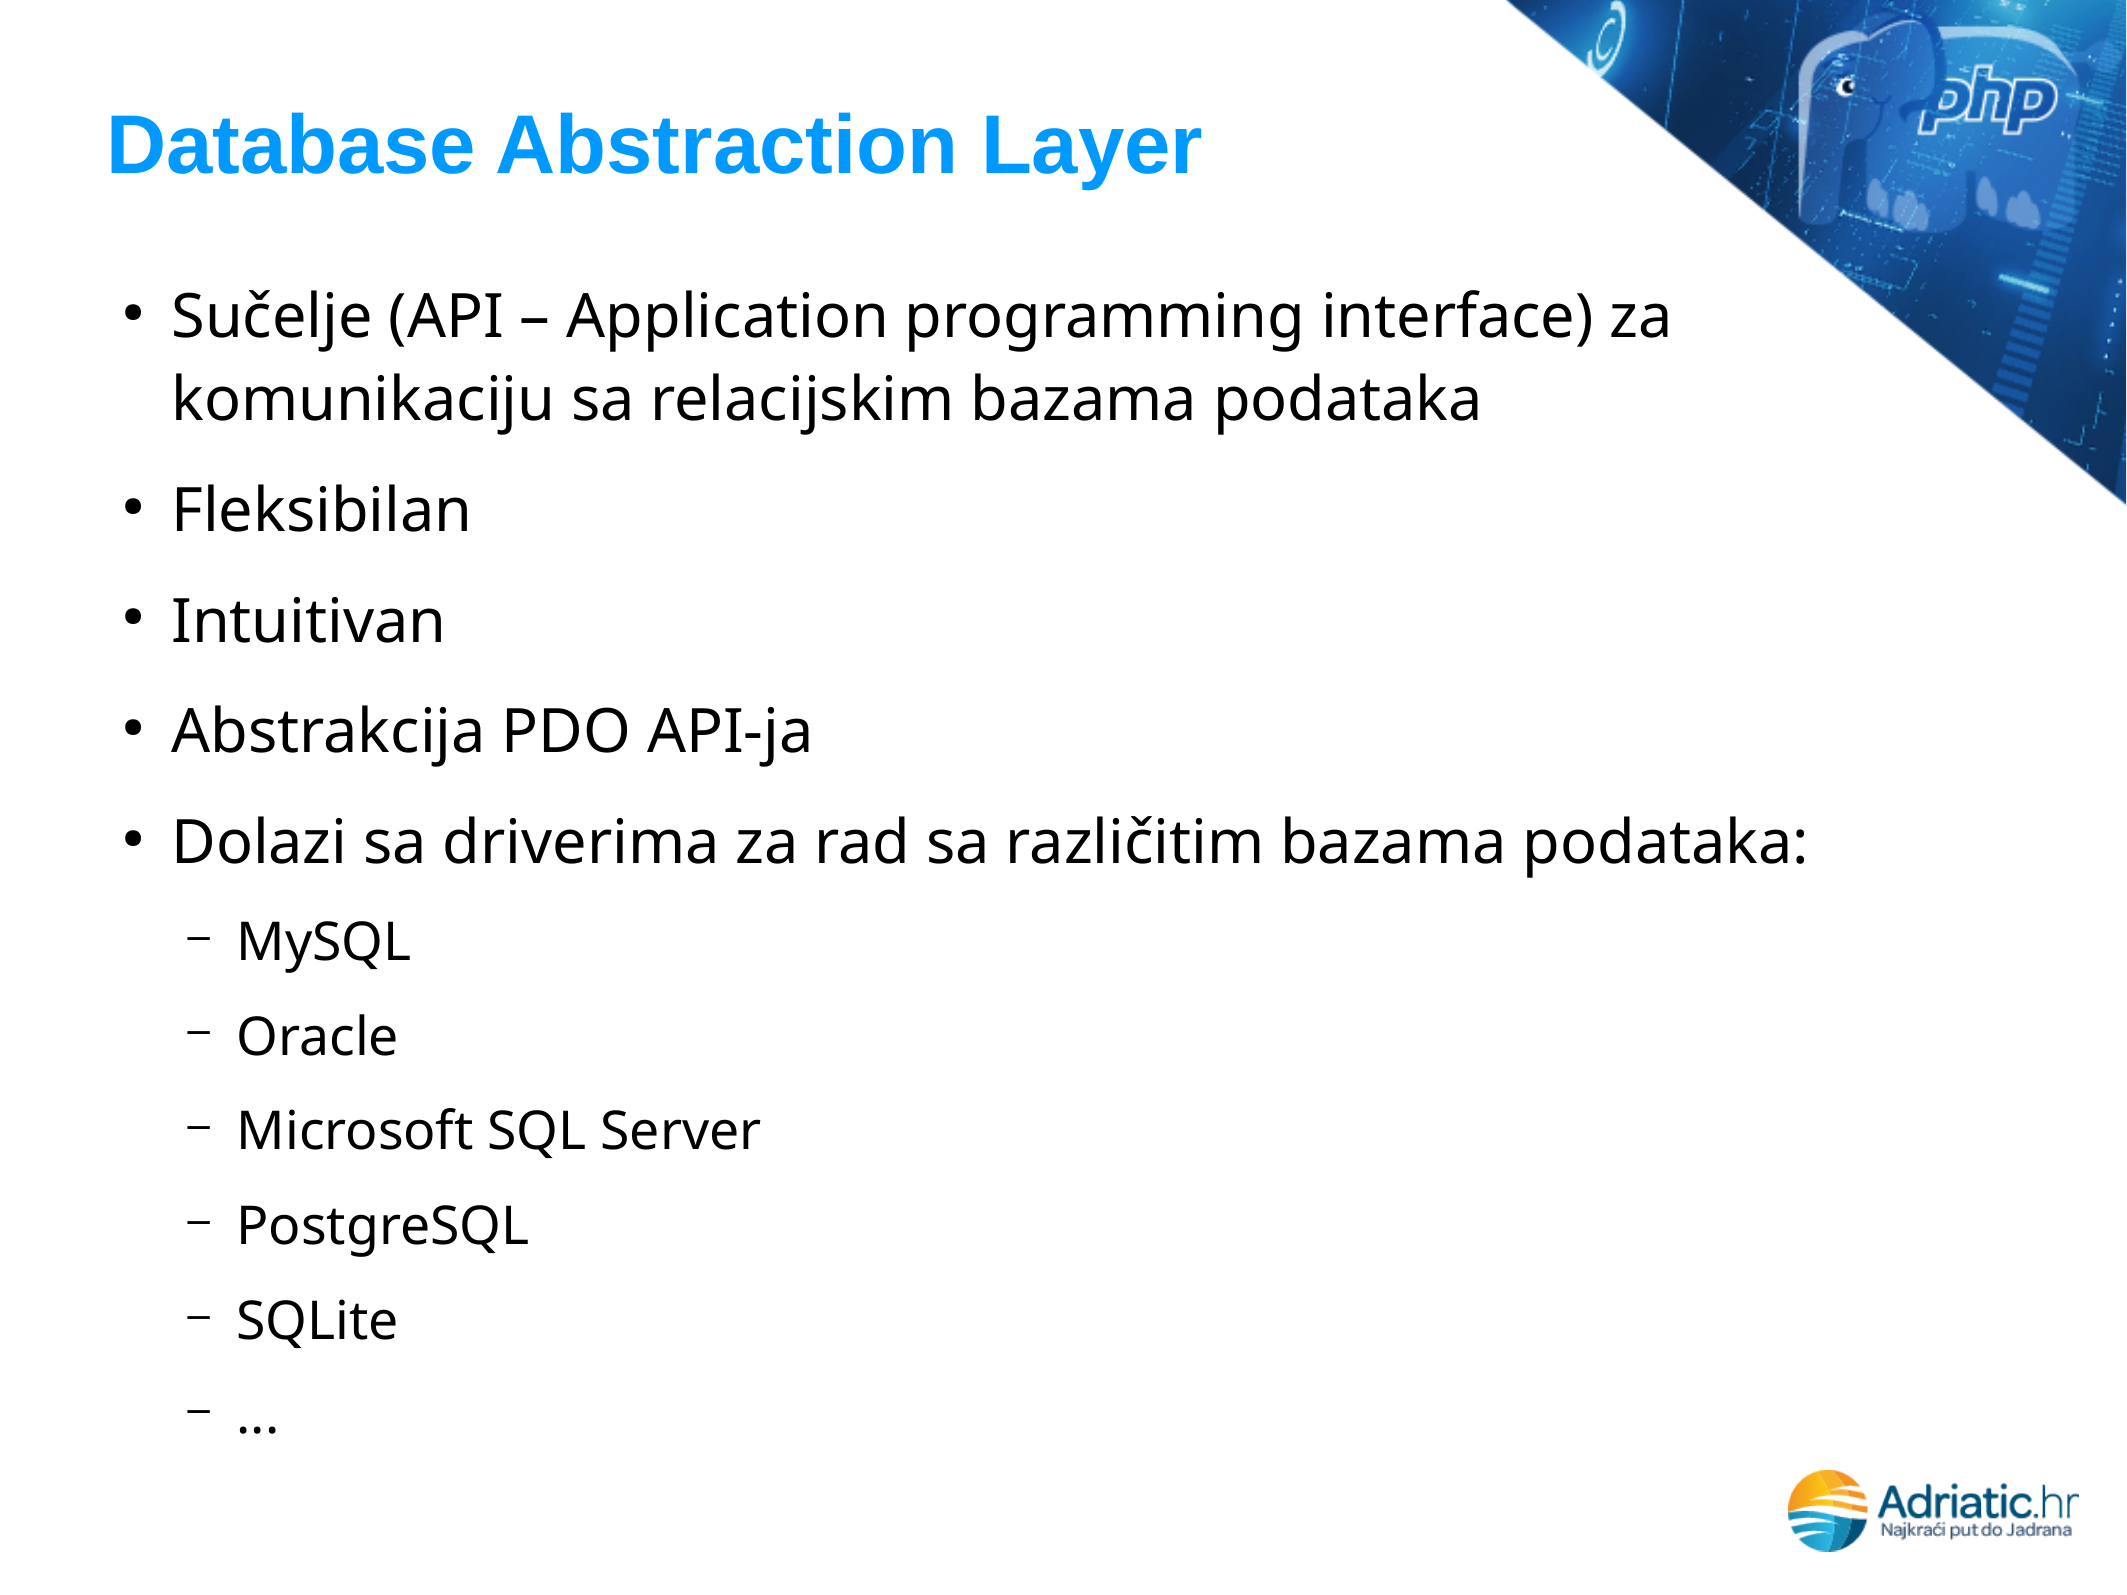

# Database Abstraction Layer
Sučelje (API – Application programming interface) za komunikaciju sa relacijskim bazama podataka
Fleksibilan
Intuitivan
Abstrakcija PDO API-ja
Dolazi sa driverima za rad sa različitim bazama podataka:
MySQL
Oracle
Microsoft SQL Server
PostgreSQL
SQLite
...